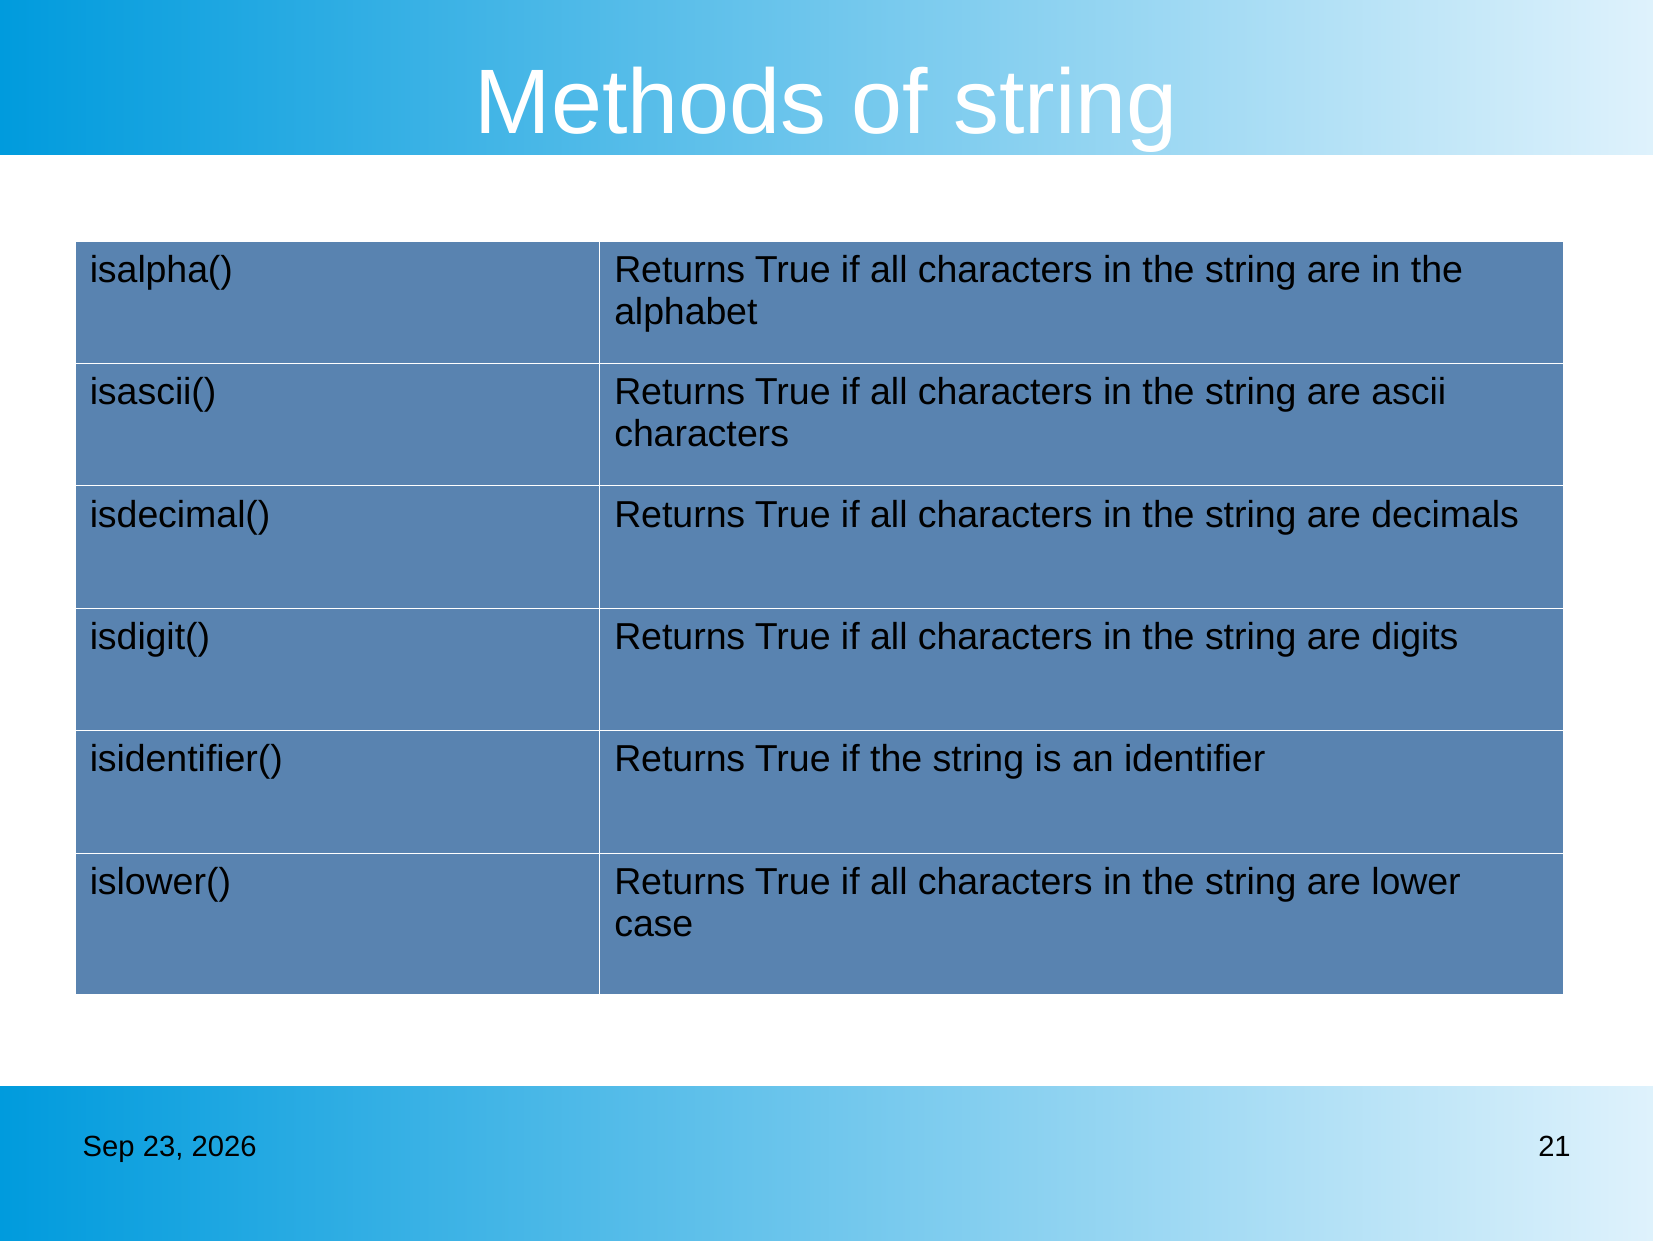

# Methods of string
| isalpha() | Returns True if all characters in the string are in the alphabet |
| --- | --- |
| isascii() | Returns True if all characters in the string are ascii characters |
| isdecimal() | Returns True if all characters in the string are decimals |
| isdigit() | Returns True if all characters in the string are digits |
| isidentifier() | Returns True if the string is an identifier |
| islower() | Returns True if all characters in the string are lower case |
21